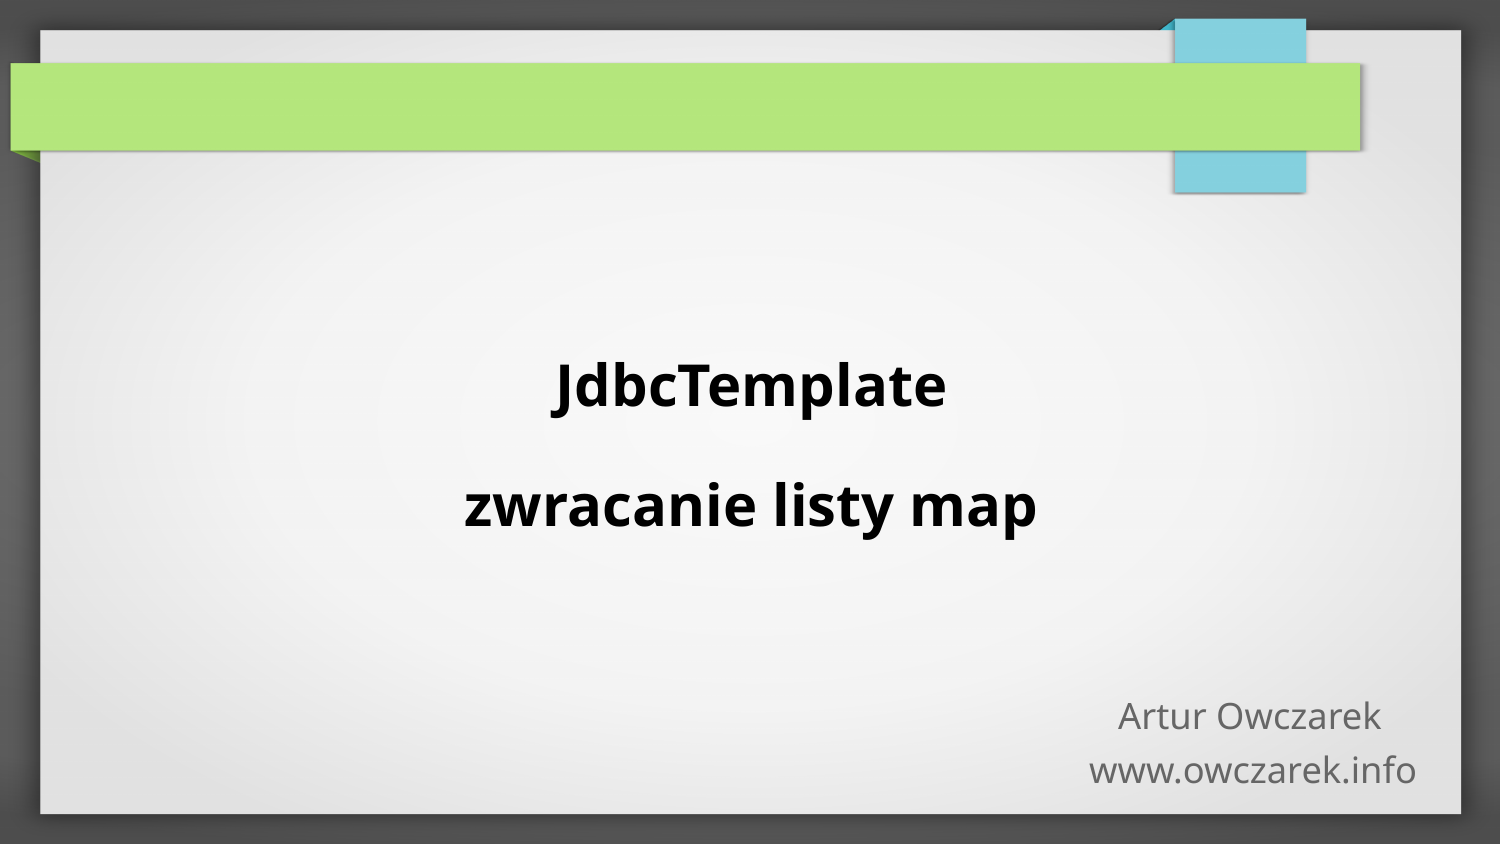

# JdbcTemplate zwracanie listy map
Artur Owczarek
www.owczarek.info